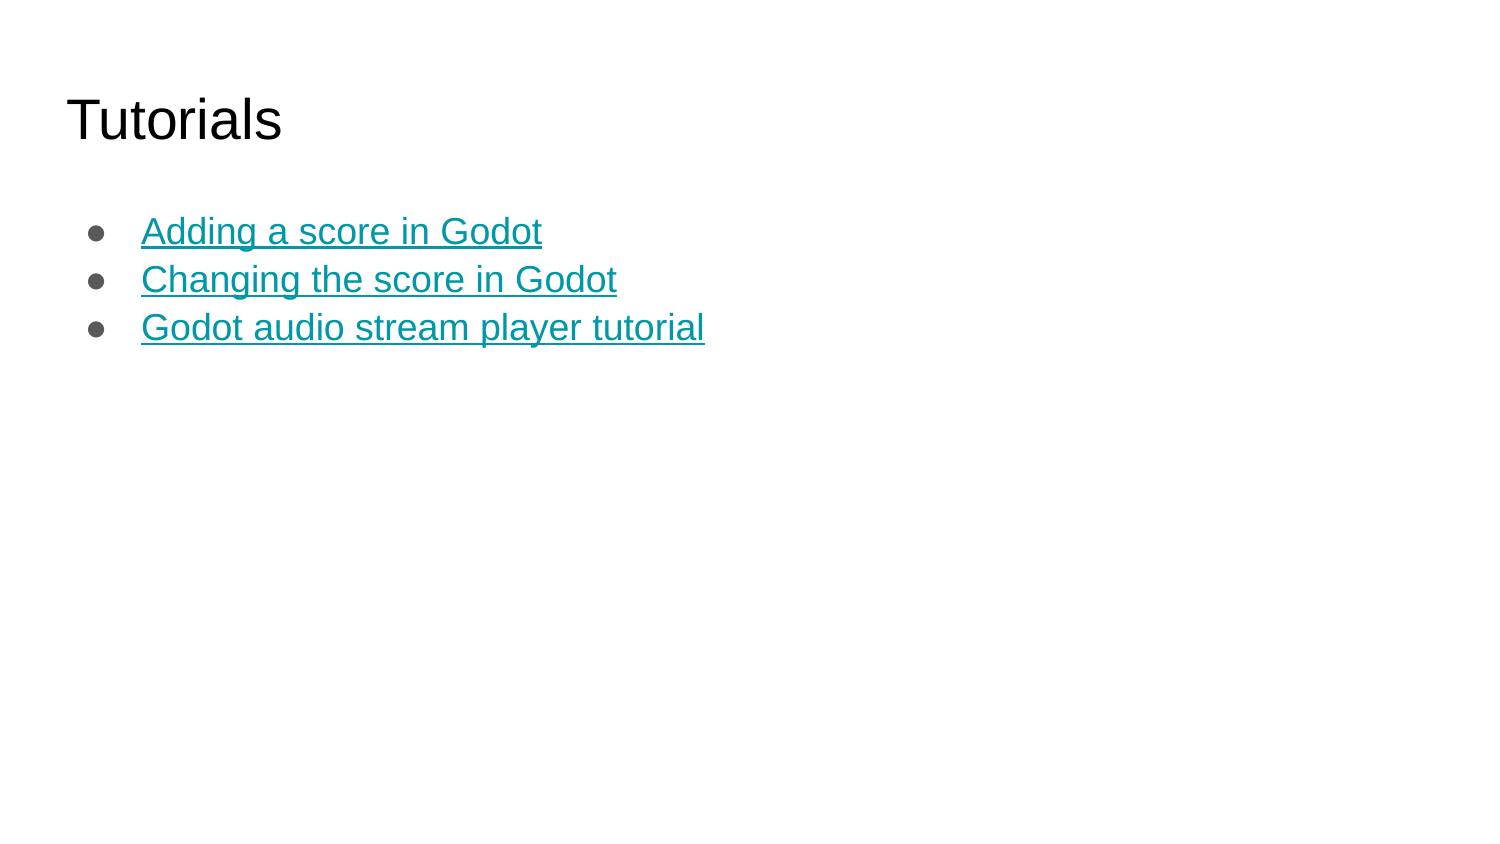

# Tutorials
Adding a score in Godot
Changing the score in Godot
Godot audio stream player tutorial